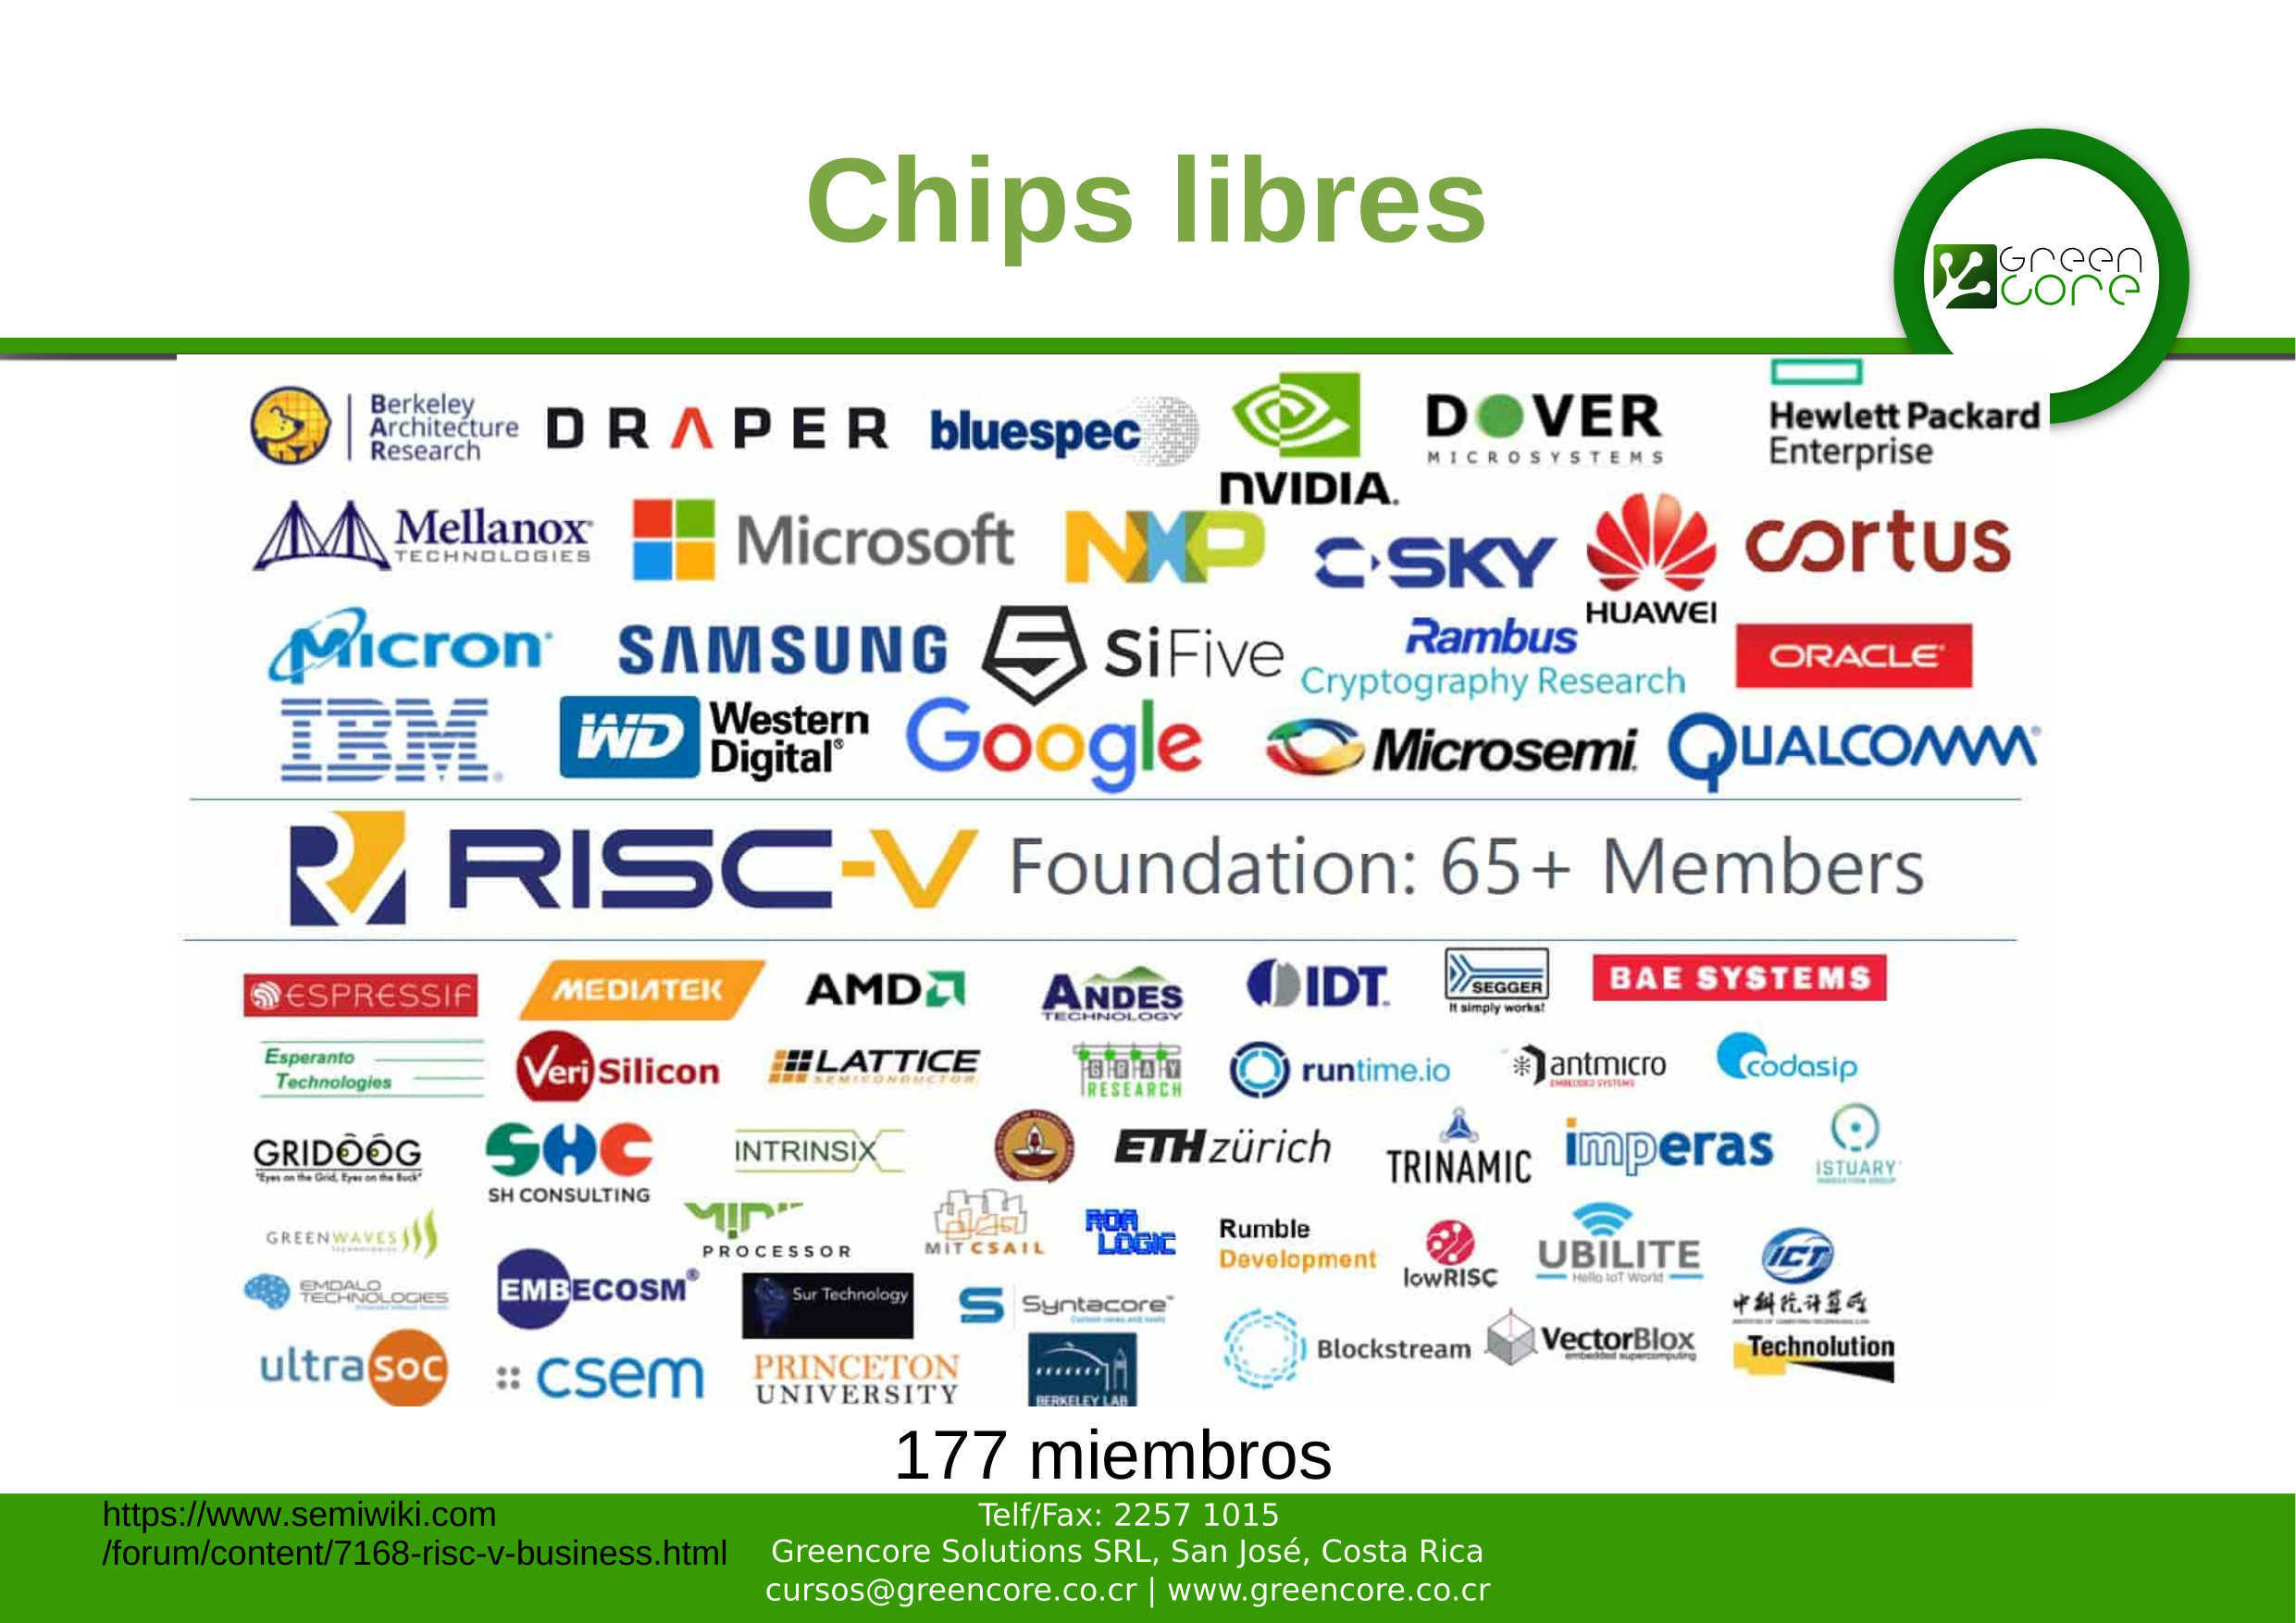

# Chips libres
177 miembros
https://www.semiwiki.com
/forum/content/7168-risc-v-business.html